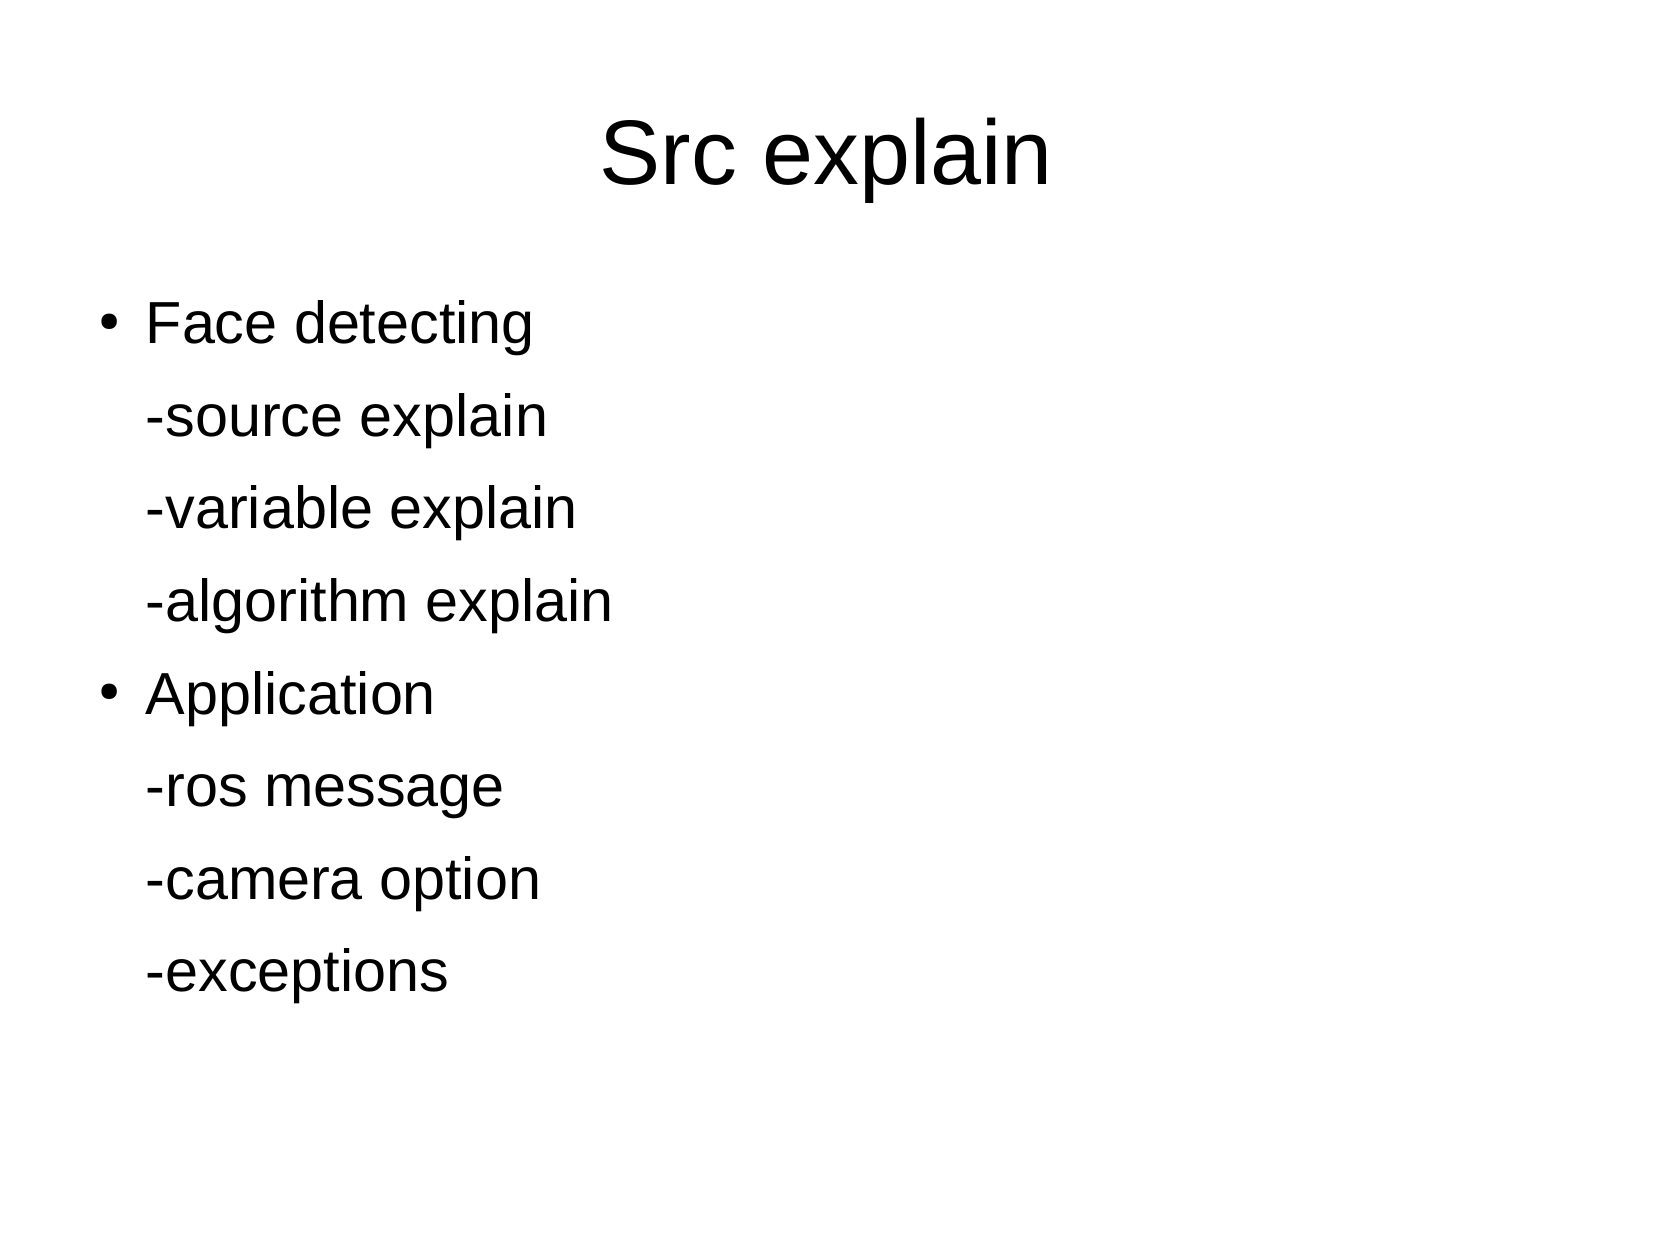

# Src explain
Face detecting
-source explain
-variable explain
-algorithm explain
Application
-ros message
-camera option
-exceptions